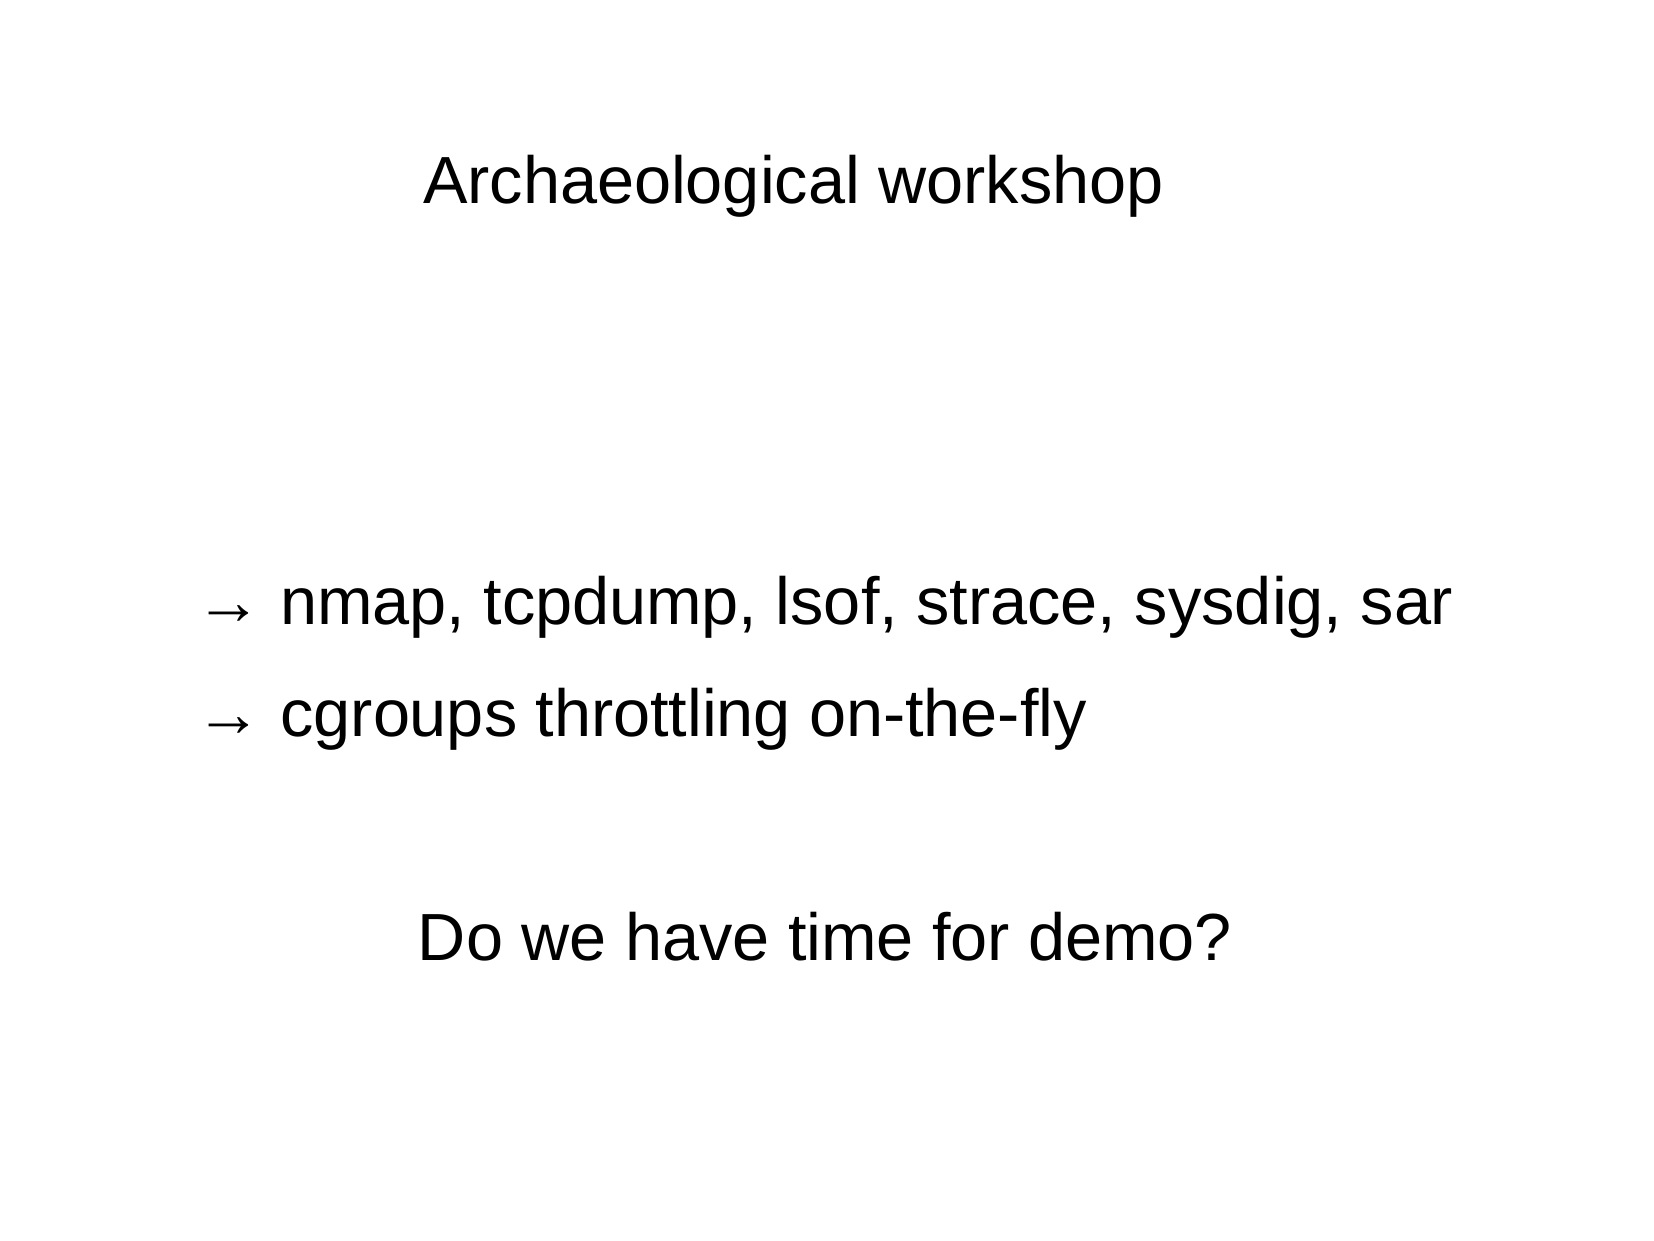

Archaeological workshop
→ nmap, tcpdump, lsof, strace, sysdig, sar
→ cgroups throttling on-the-fly
Do we have time for demo?